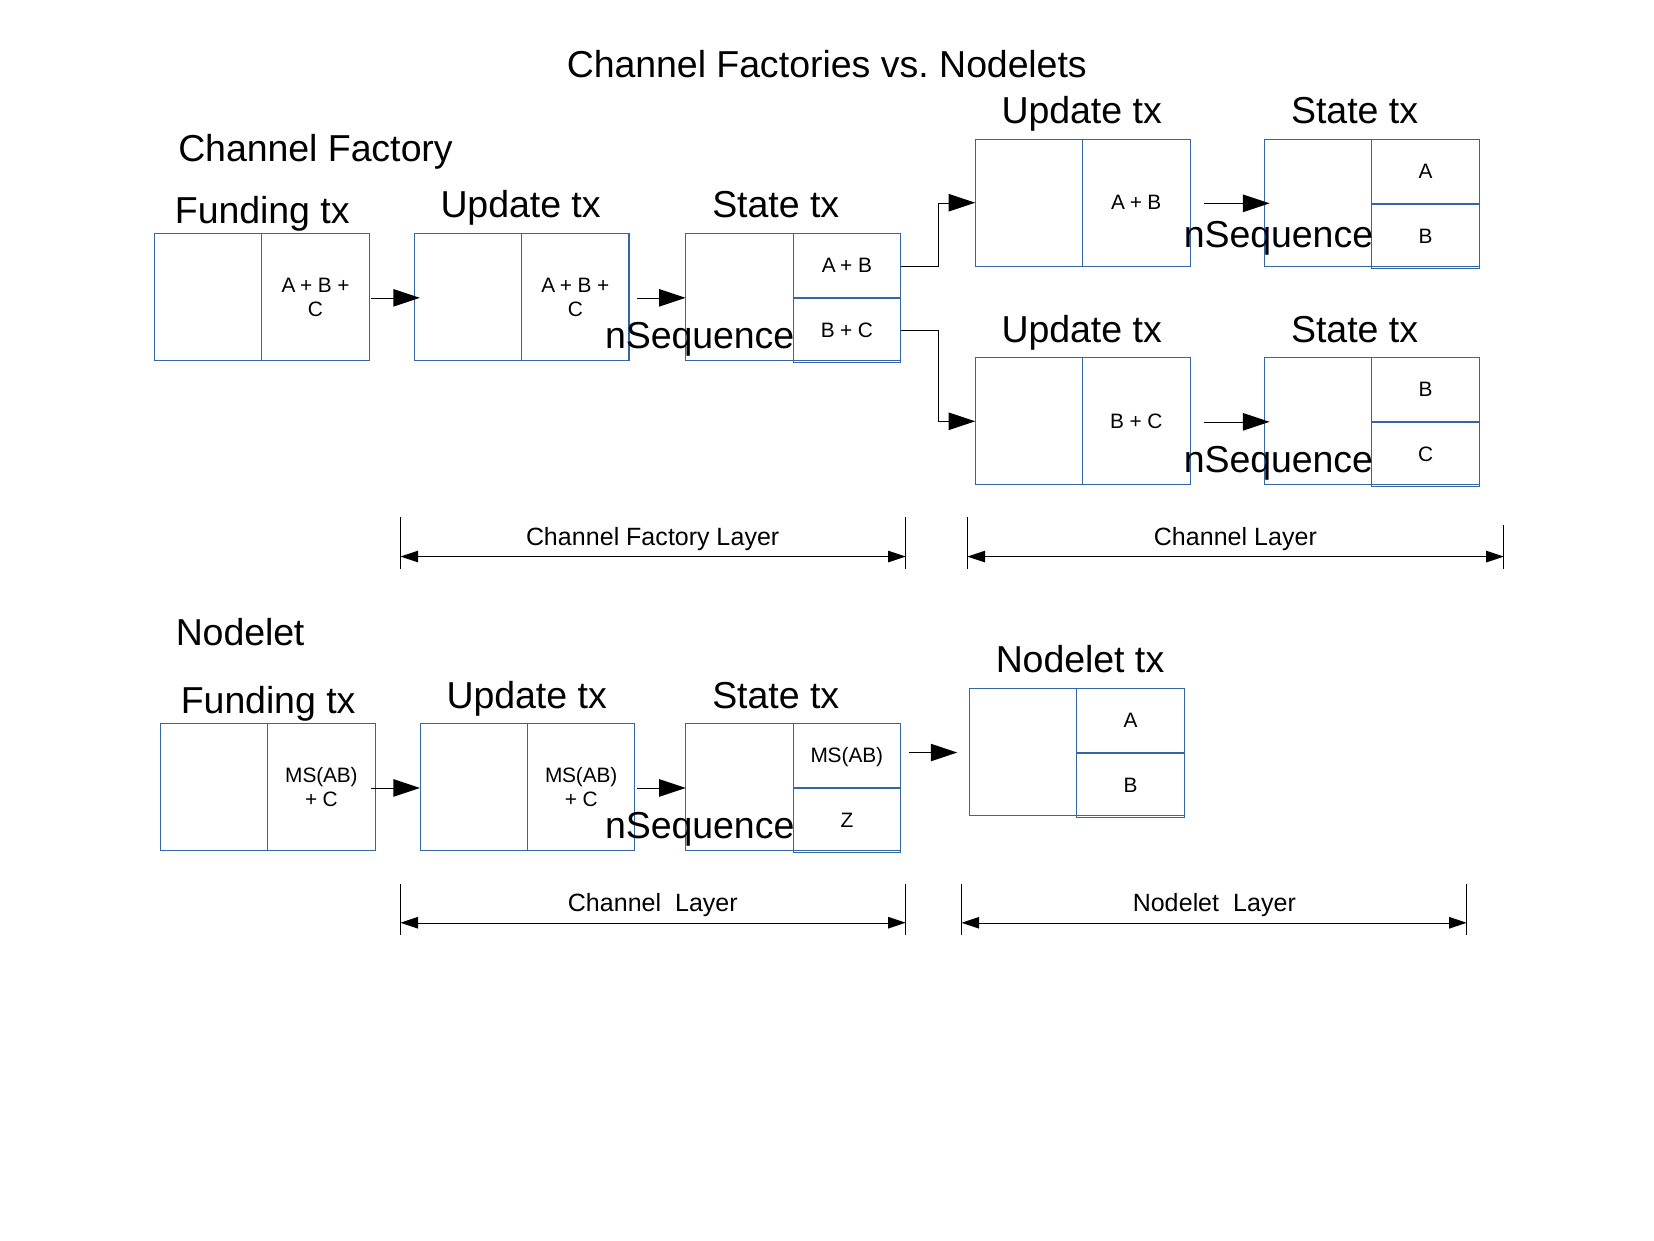

Channel Factories vs. Nodelets
Update tx
State tx
A
B
Channel Factory
A + B
Update tx
A + B + C
State tx
Funding tx
A + B + C
A + B
Update tx
State tx
B
C
B + C
B + C
nSequence
nSequence
nSequence
Nodelet
Nodelet tx
A
B
Update tx
MS(AB) + C
State tx
MS(AB)
Z
Funding tx
MS(AB) + C
nSequence